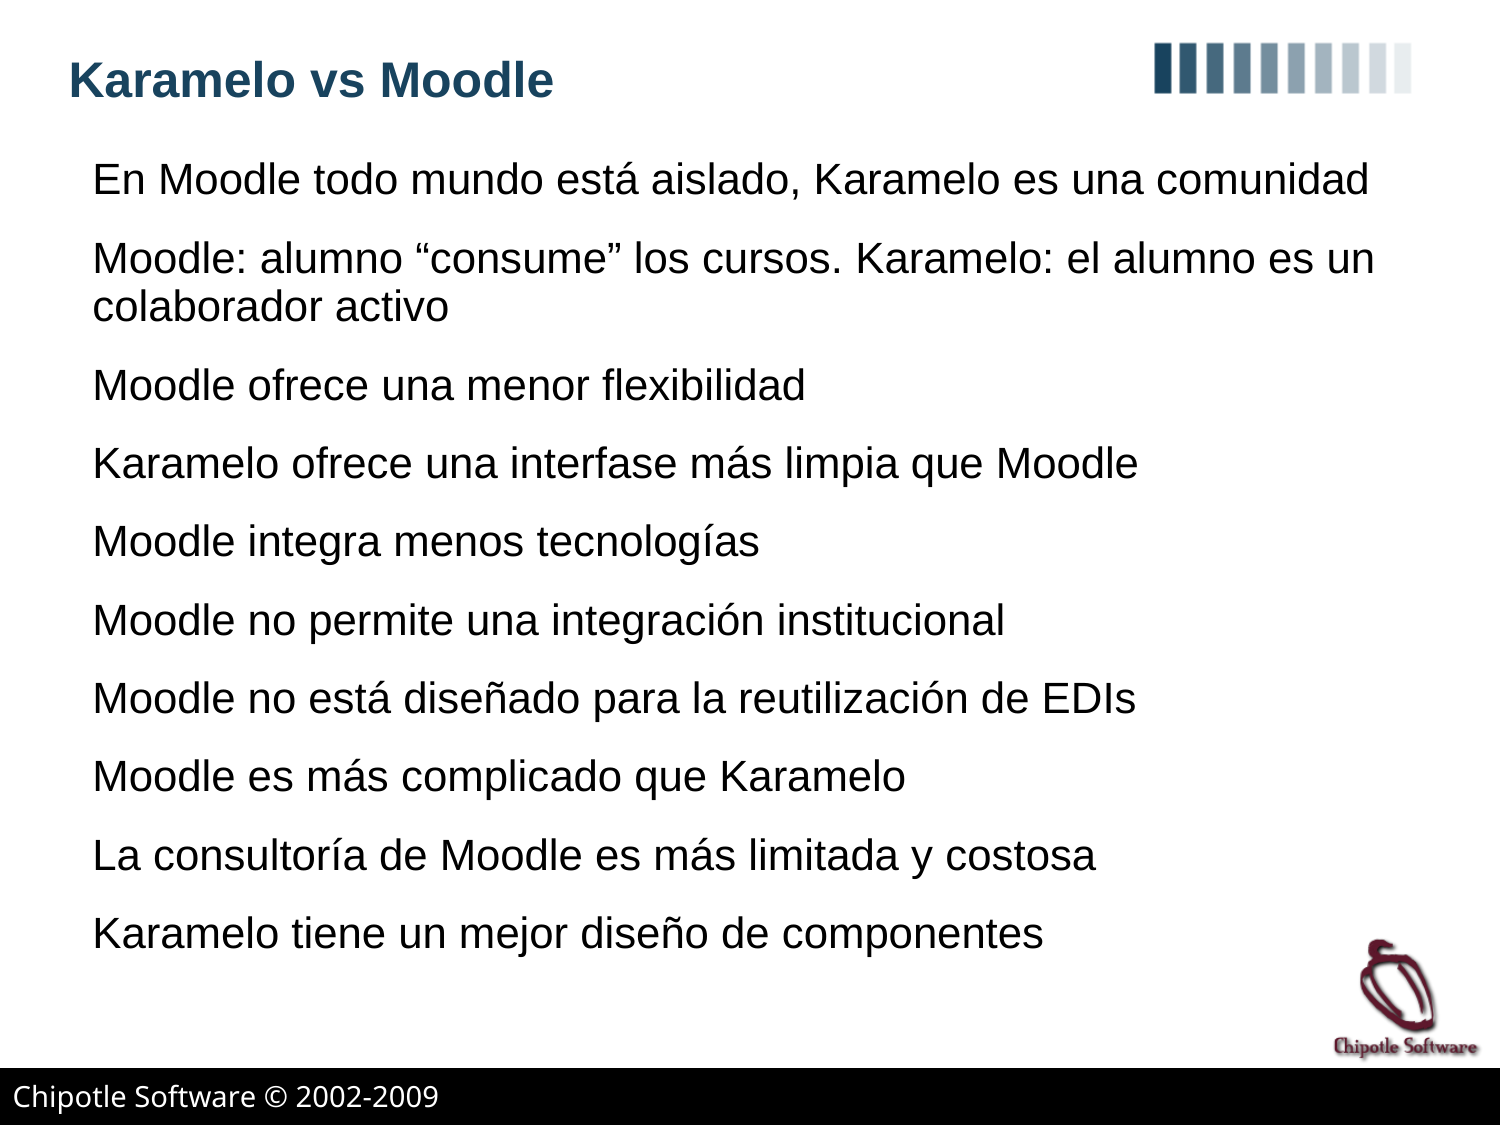

# Karamelo vs Moodle
En Moodle todo mundo está aislado, Karamelo es una comunidad
Moodle: alumno “consume” los cursos. Karamelo: el alumno es un colaborador activo
Moodle ofrece una menor flexibilidad
Karamelo ofrece una interfase más limpia que Moodle
Moodle integra menos tecnologías
Moodle no permite una integración institucional
Moodle no está diseñado para la reutilización de EDIs
Moodle es más complicado que Karamelo
La consultoría de Moodle es más limitada y costosa
Karamelo tiene un mejor diseño de componentes